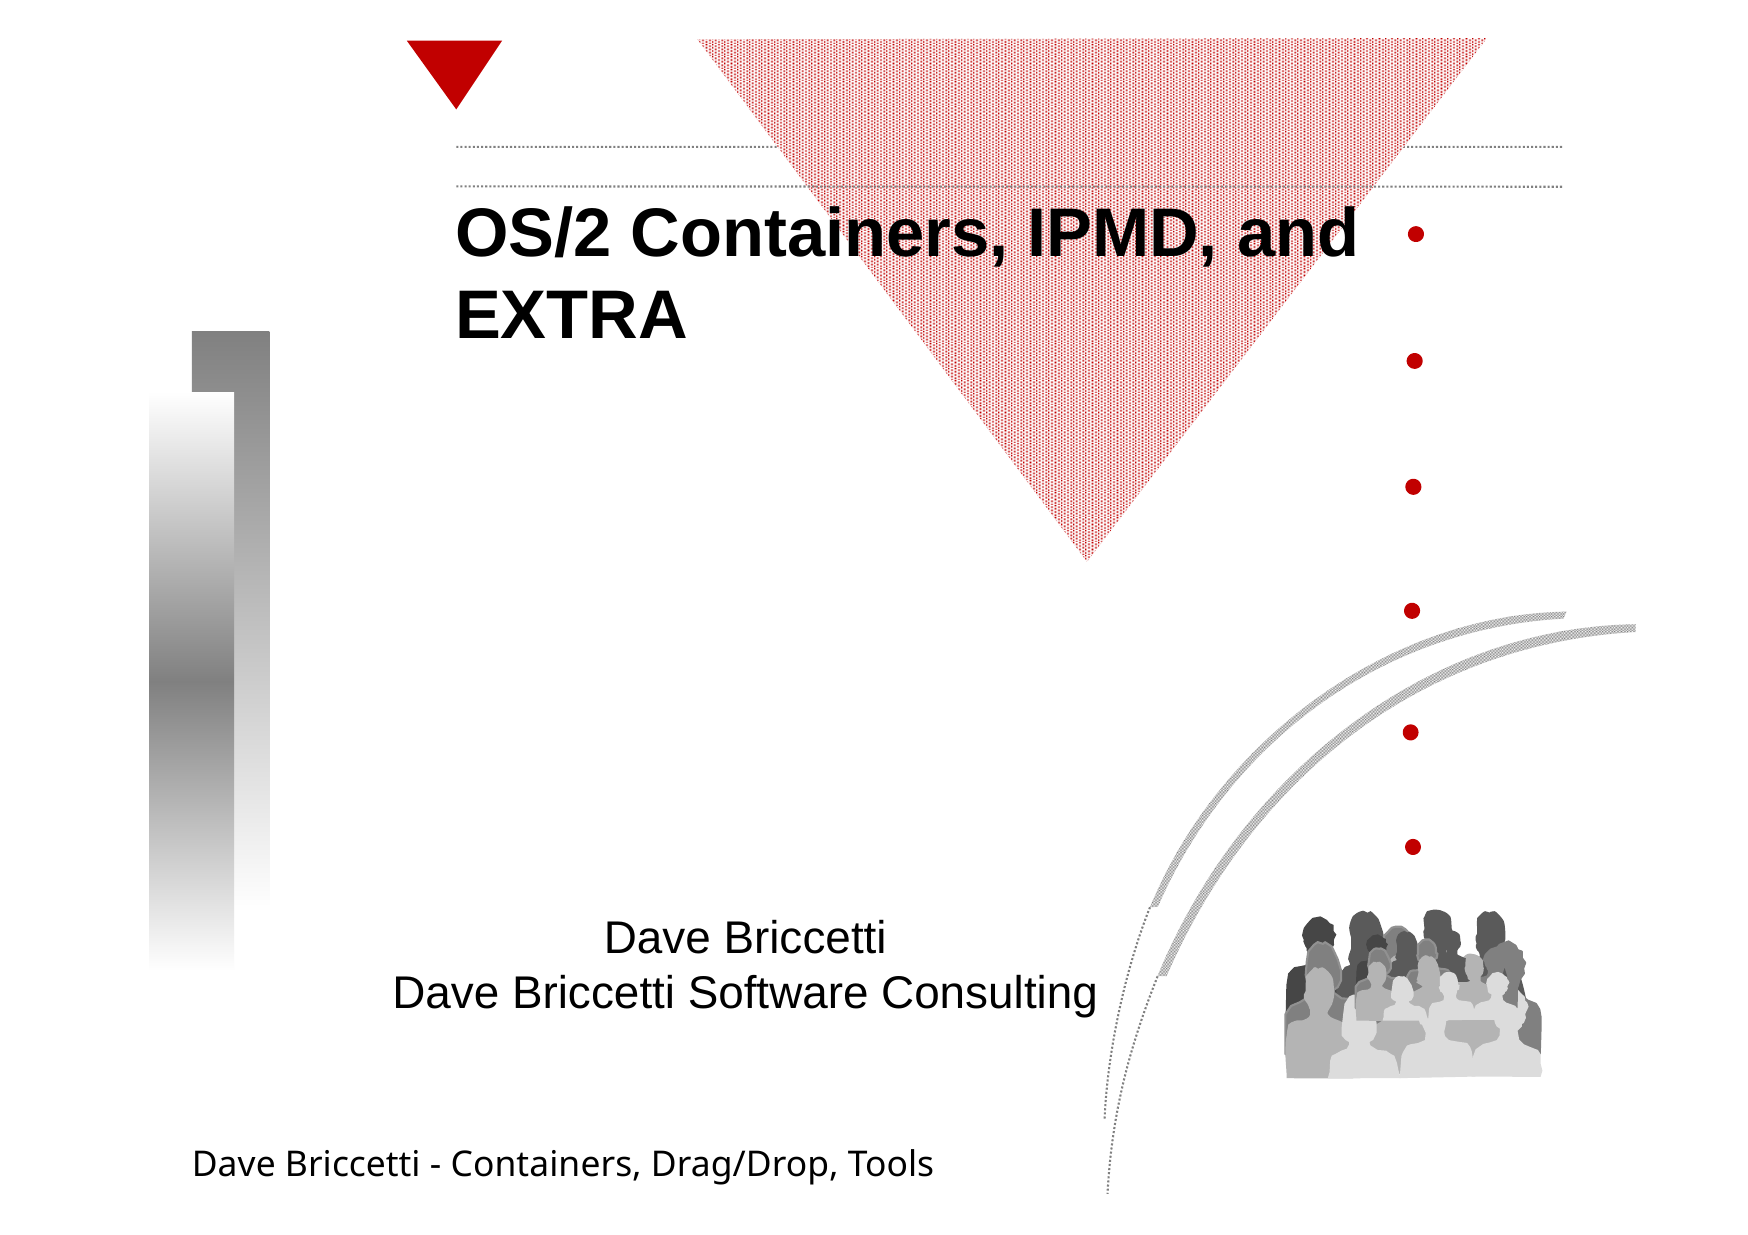

OS/2 Containers, IPMD, and EXTRA
Dave Briccetti
Dave Briccetti Software Consulting